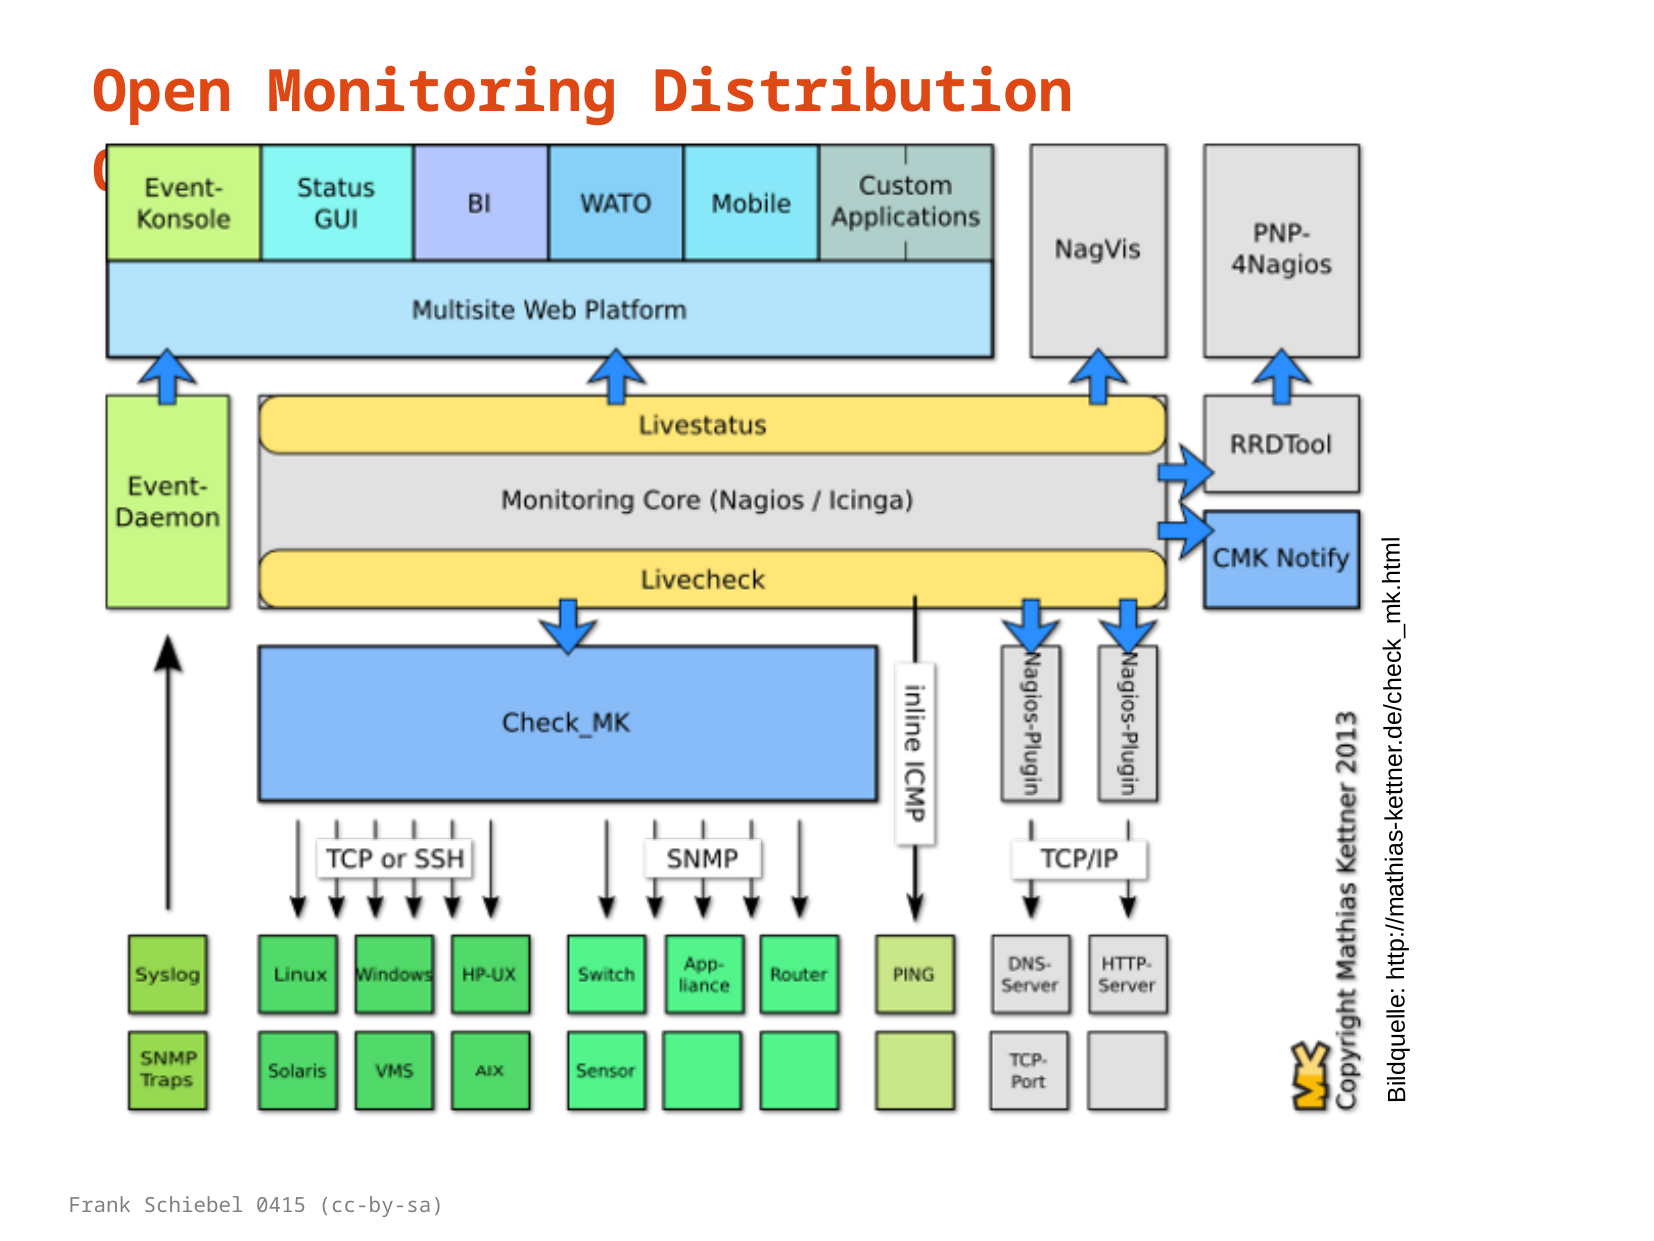

Open Monitoring Distribution OMD
Nagios + Plugins
Nagvis
Nsca
Pnp4nagios
Rrtool/Rrdcached
Bildquelle: http://mathias-kettner.de/check_mk.html